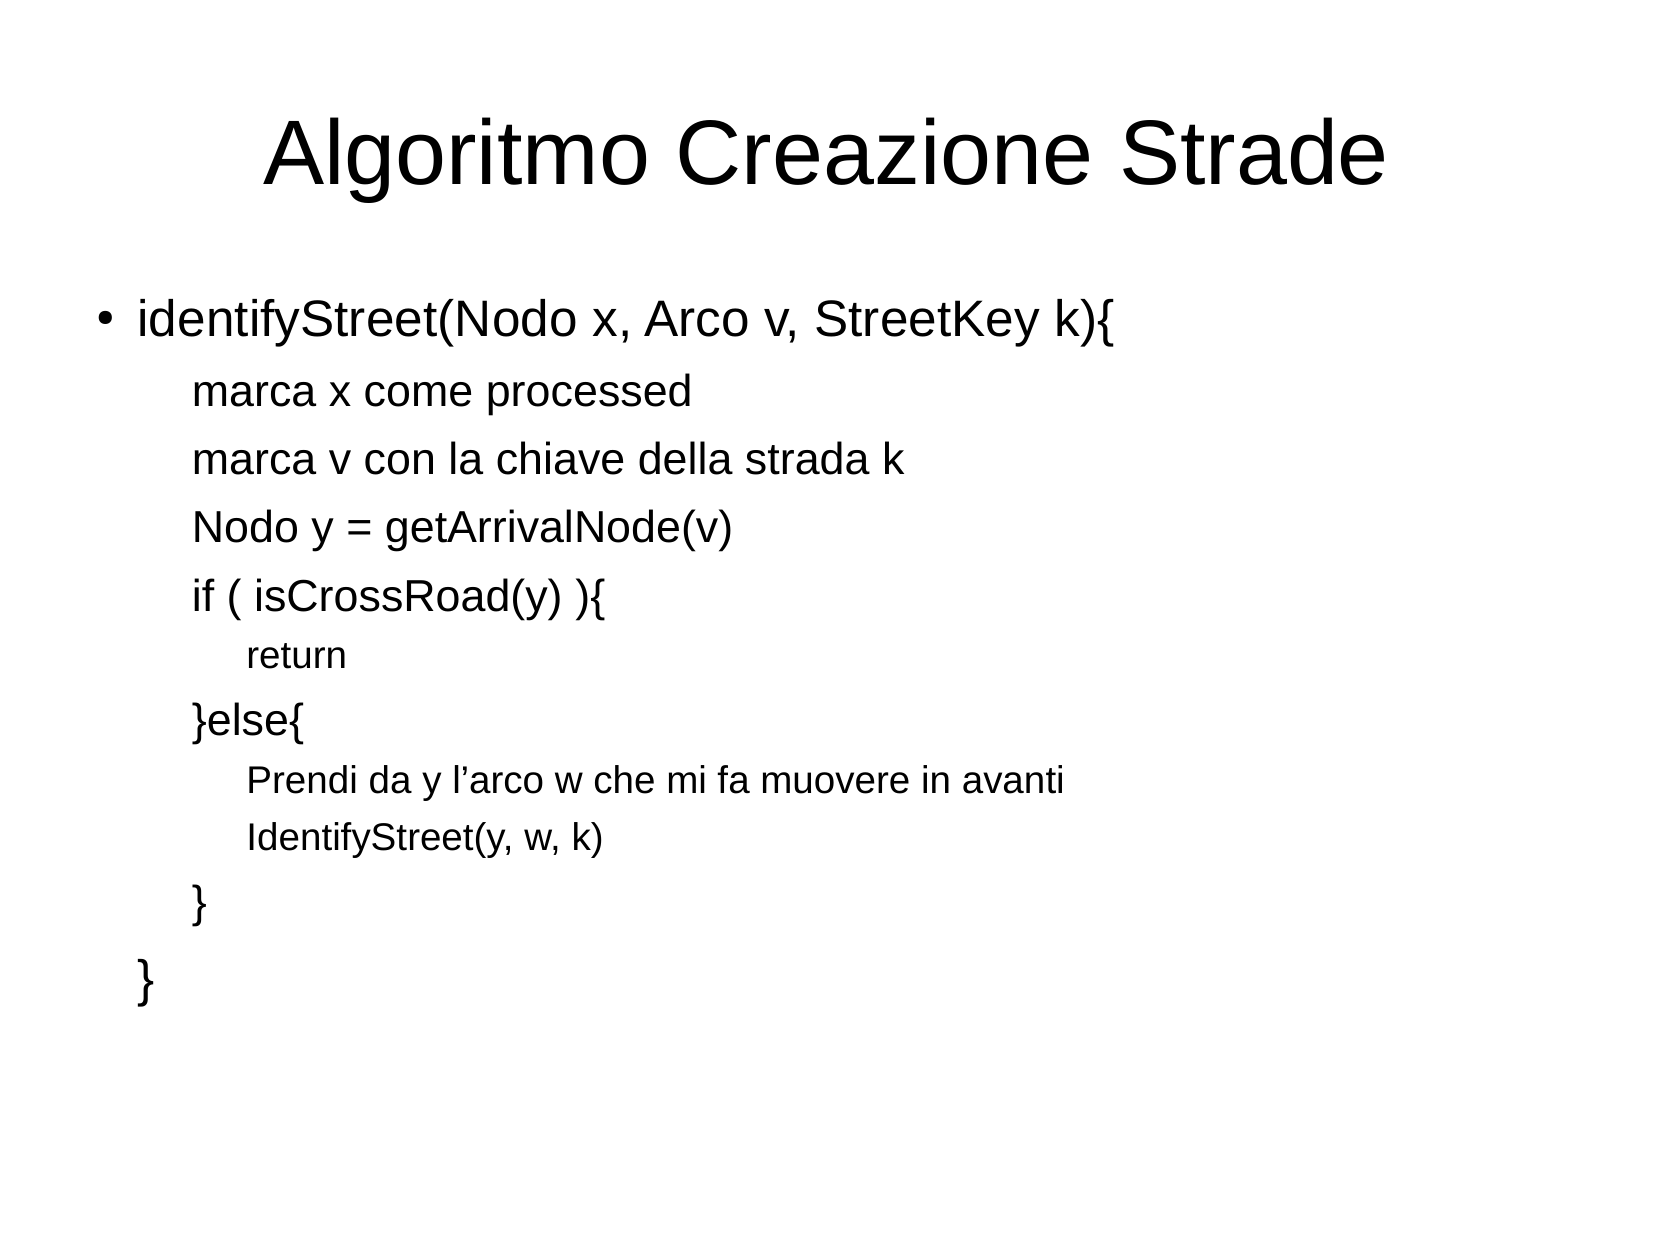

# Algoritmo Creazione Strade
identifyStreet(Nodo x, Arco v, StreetKey k){
marca x come processed
marca v con la chiave della strada k
Nodo y = getArrivalNode(v)
if ( isCrossRoad(y) ){
return
}else{
Prendi da y l’arco w che mi fa muovere in avanti
IdentifyStreet(y, w, k)
}
}